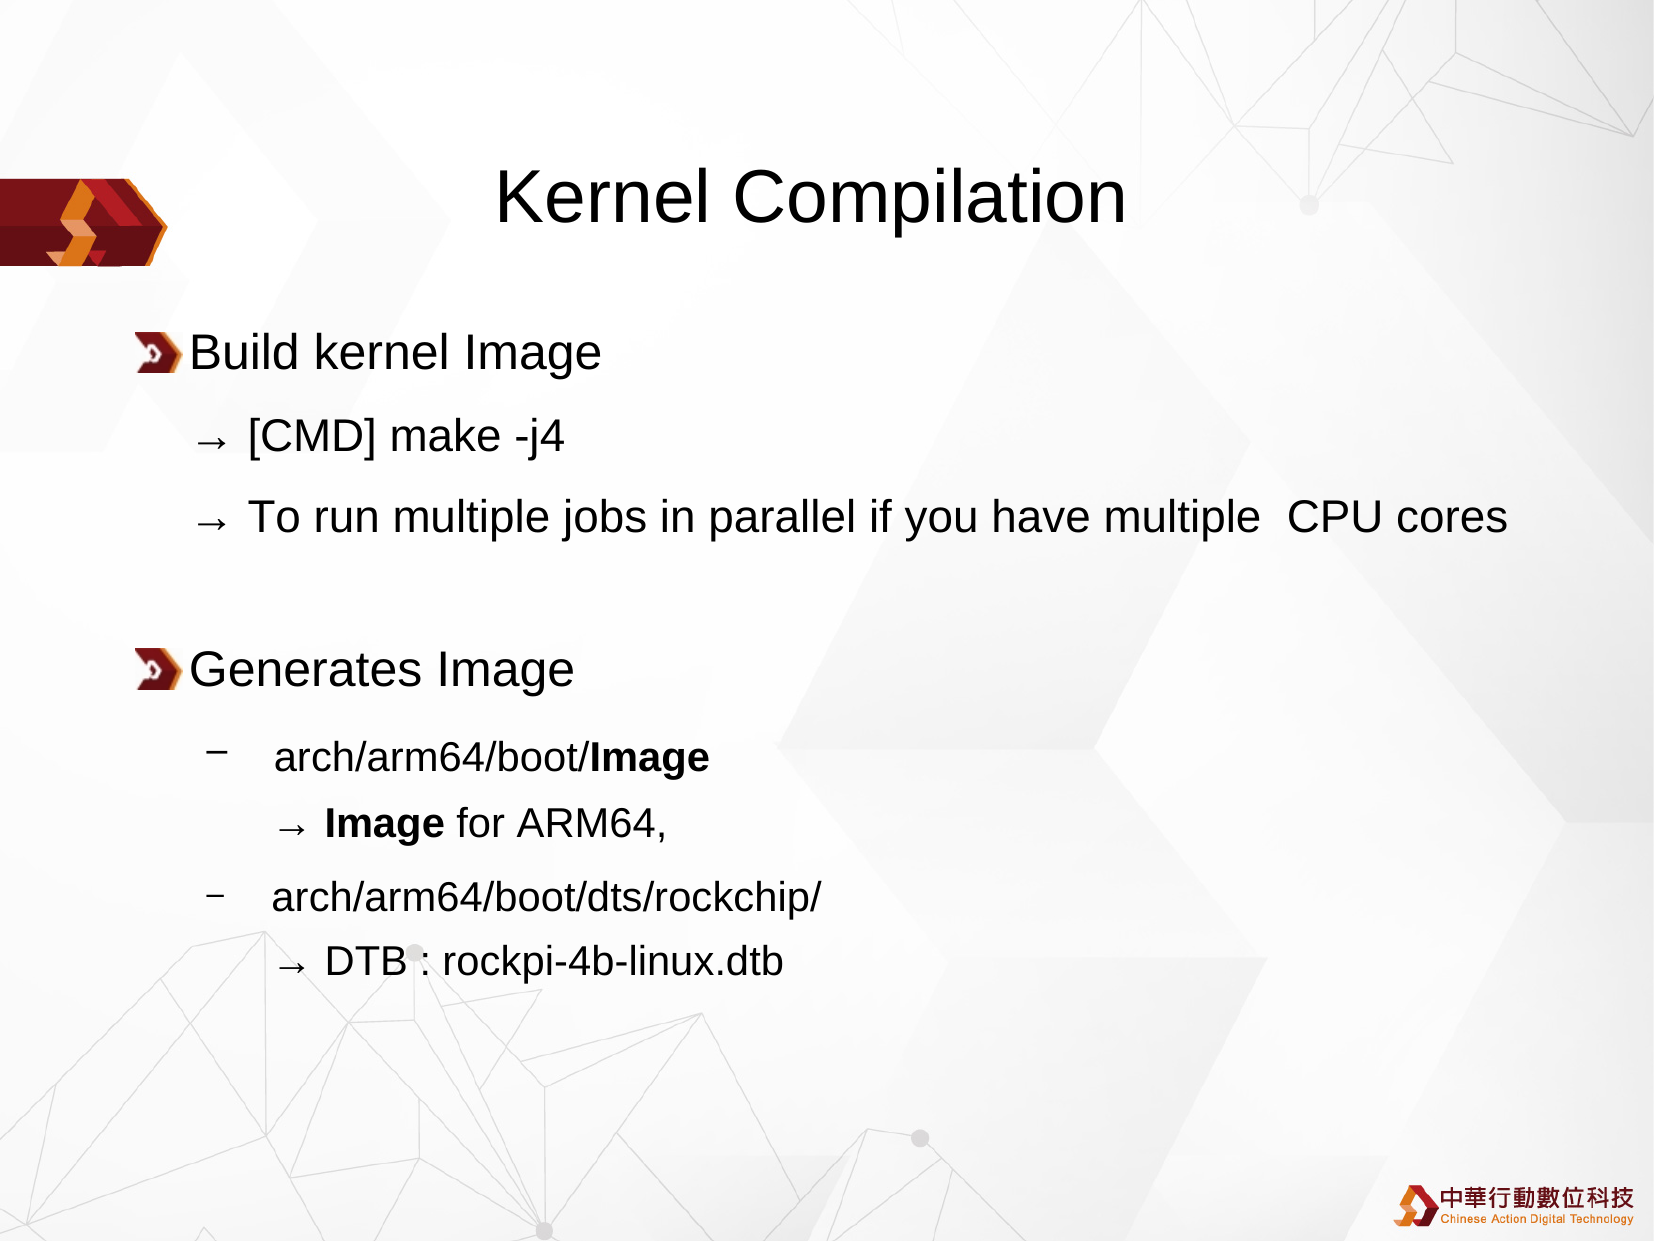

# Kernel Compilation
Build kernel Image
→ [CMD] make -j4
→ To run multiple jobs in parallel if you have multiple CPU cores
Generates Image
 arch/arm64/boot/Image
 → Image for ARM64,
 arch/arm64/boot/dts/rockchip/
 → DTB : rockpi-4b-linux.dtb